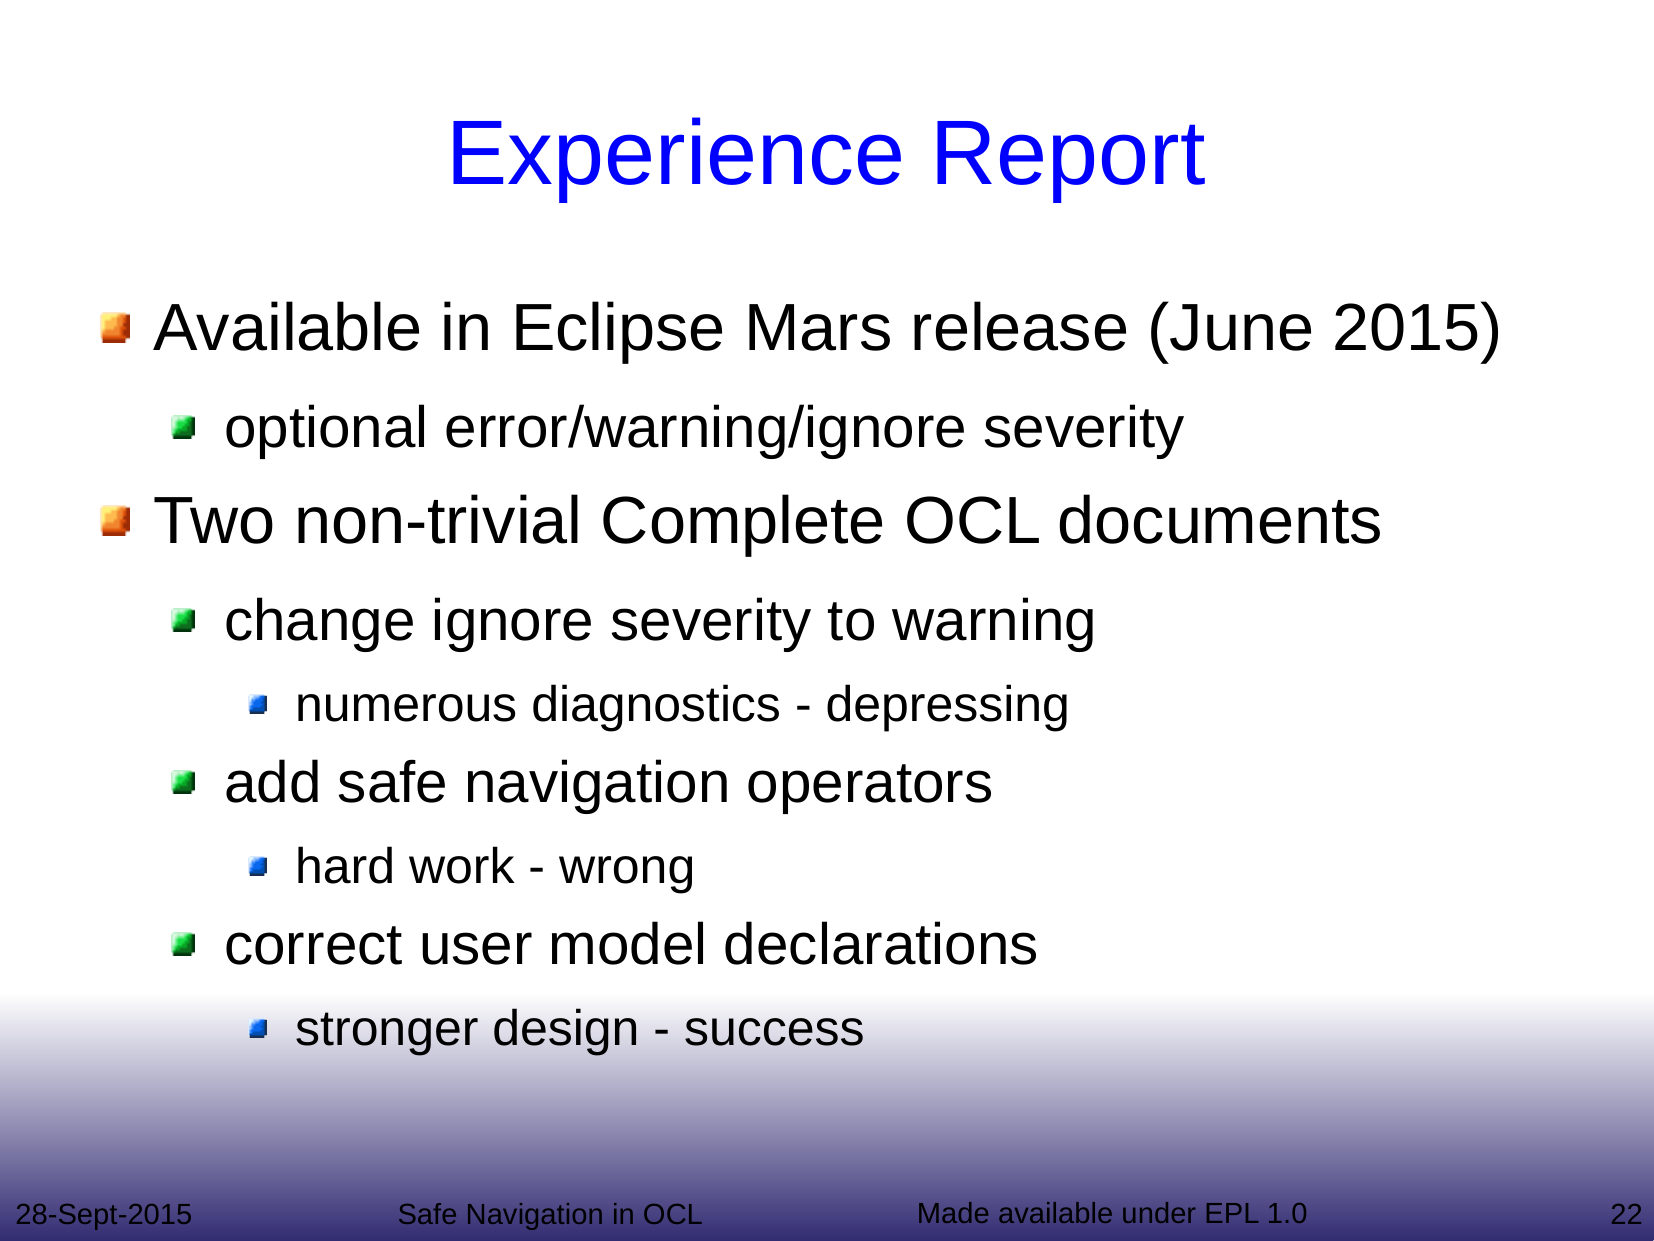

# Experience Report
Available in Eclipse Mars release (June 2015)
optional error/warning/ignore severity
Two non-trivial Complete OCL documents
change ignore severity to warning
numerous diagnostics - depressing
add safe navigation operators
hard work - wrong
correct user model declarations
stronger design - success
28-Sept-2015
Safe Navigation in OCL
22